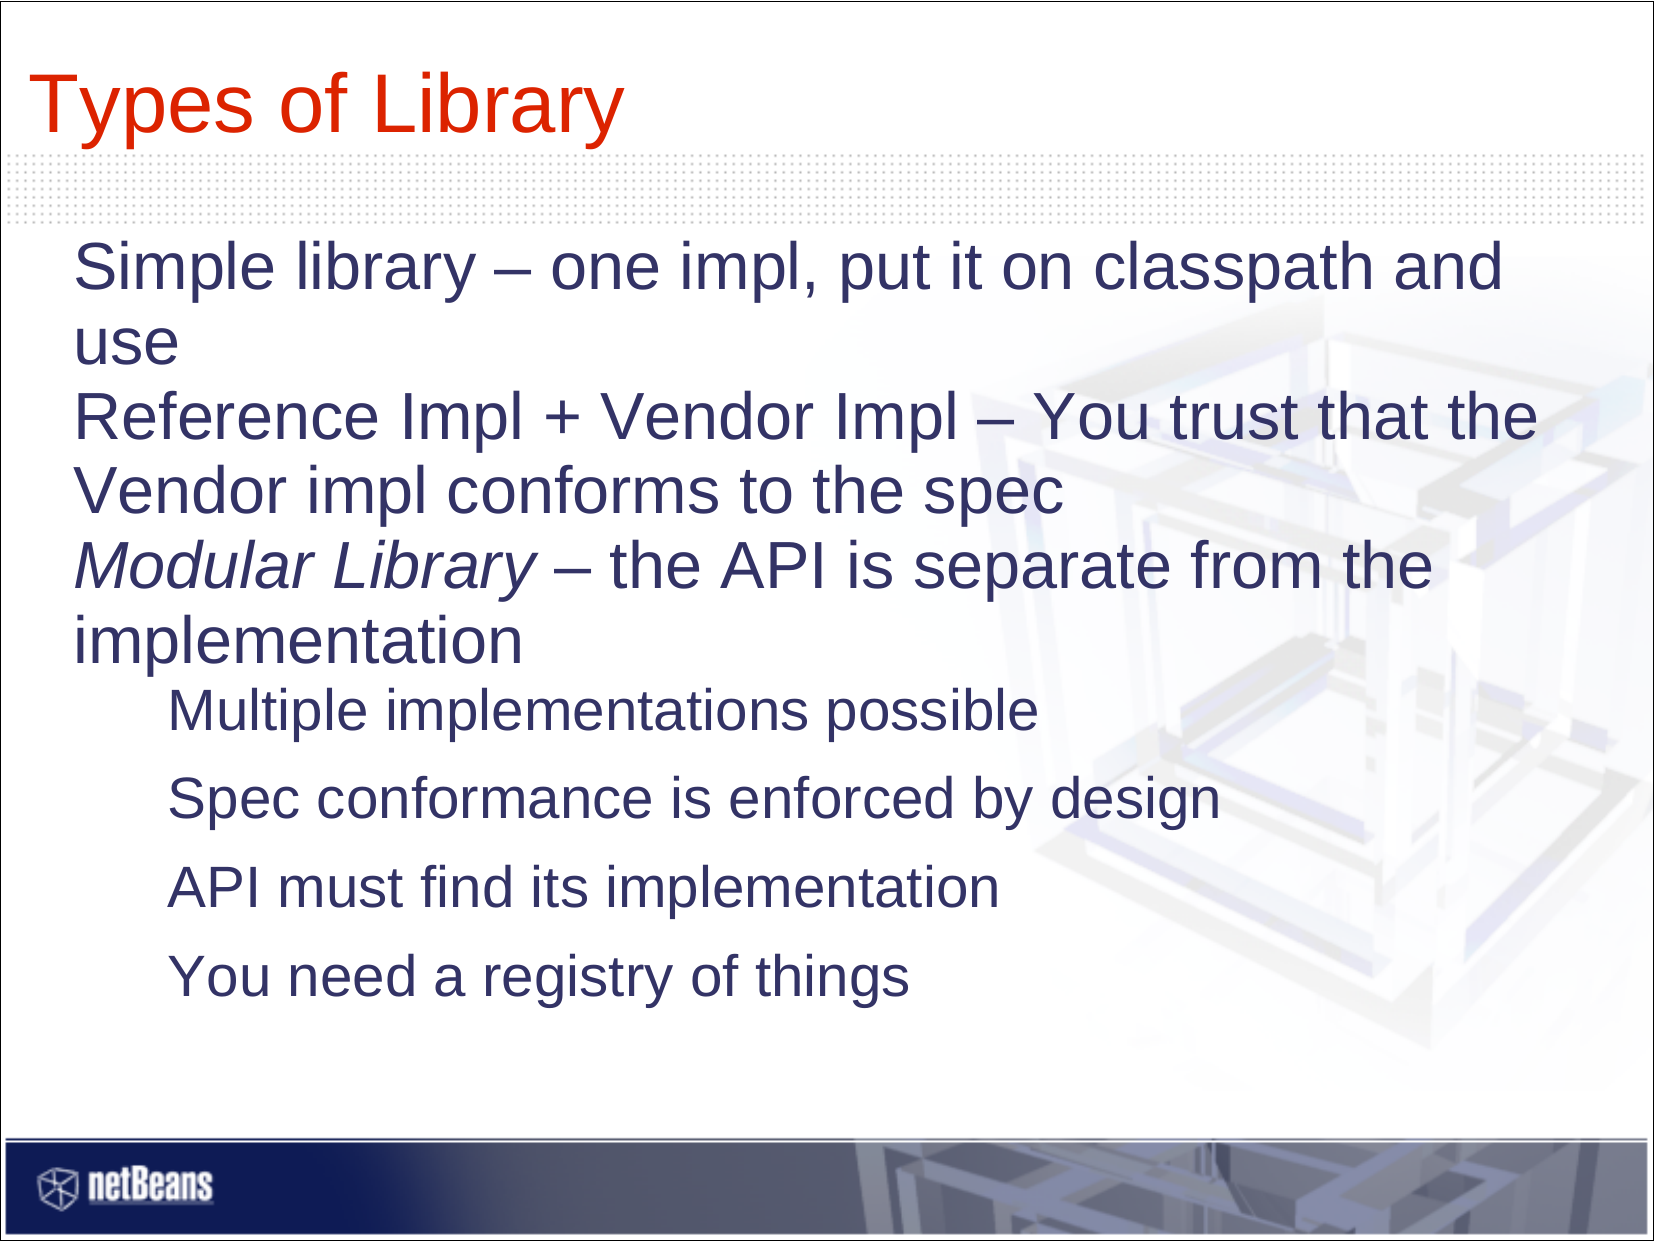

# Types of Library
Simple library – one impl, put it on classpath and use
Reference Impl + Vendor Impl – You trust that the Vendor impl conforms to the spec
Modular Library – the API is separate from the implementation
Multiple implementations possible
Spec conformance is enforced by design
API must find its implementation
You need a registry of things